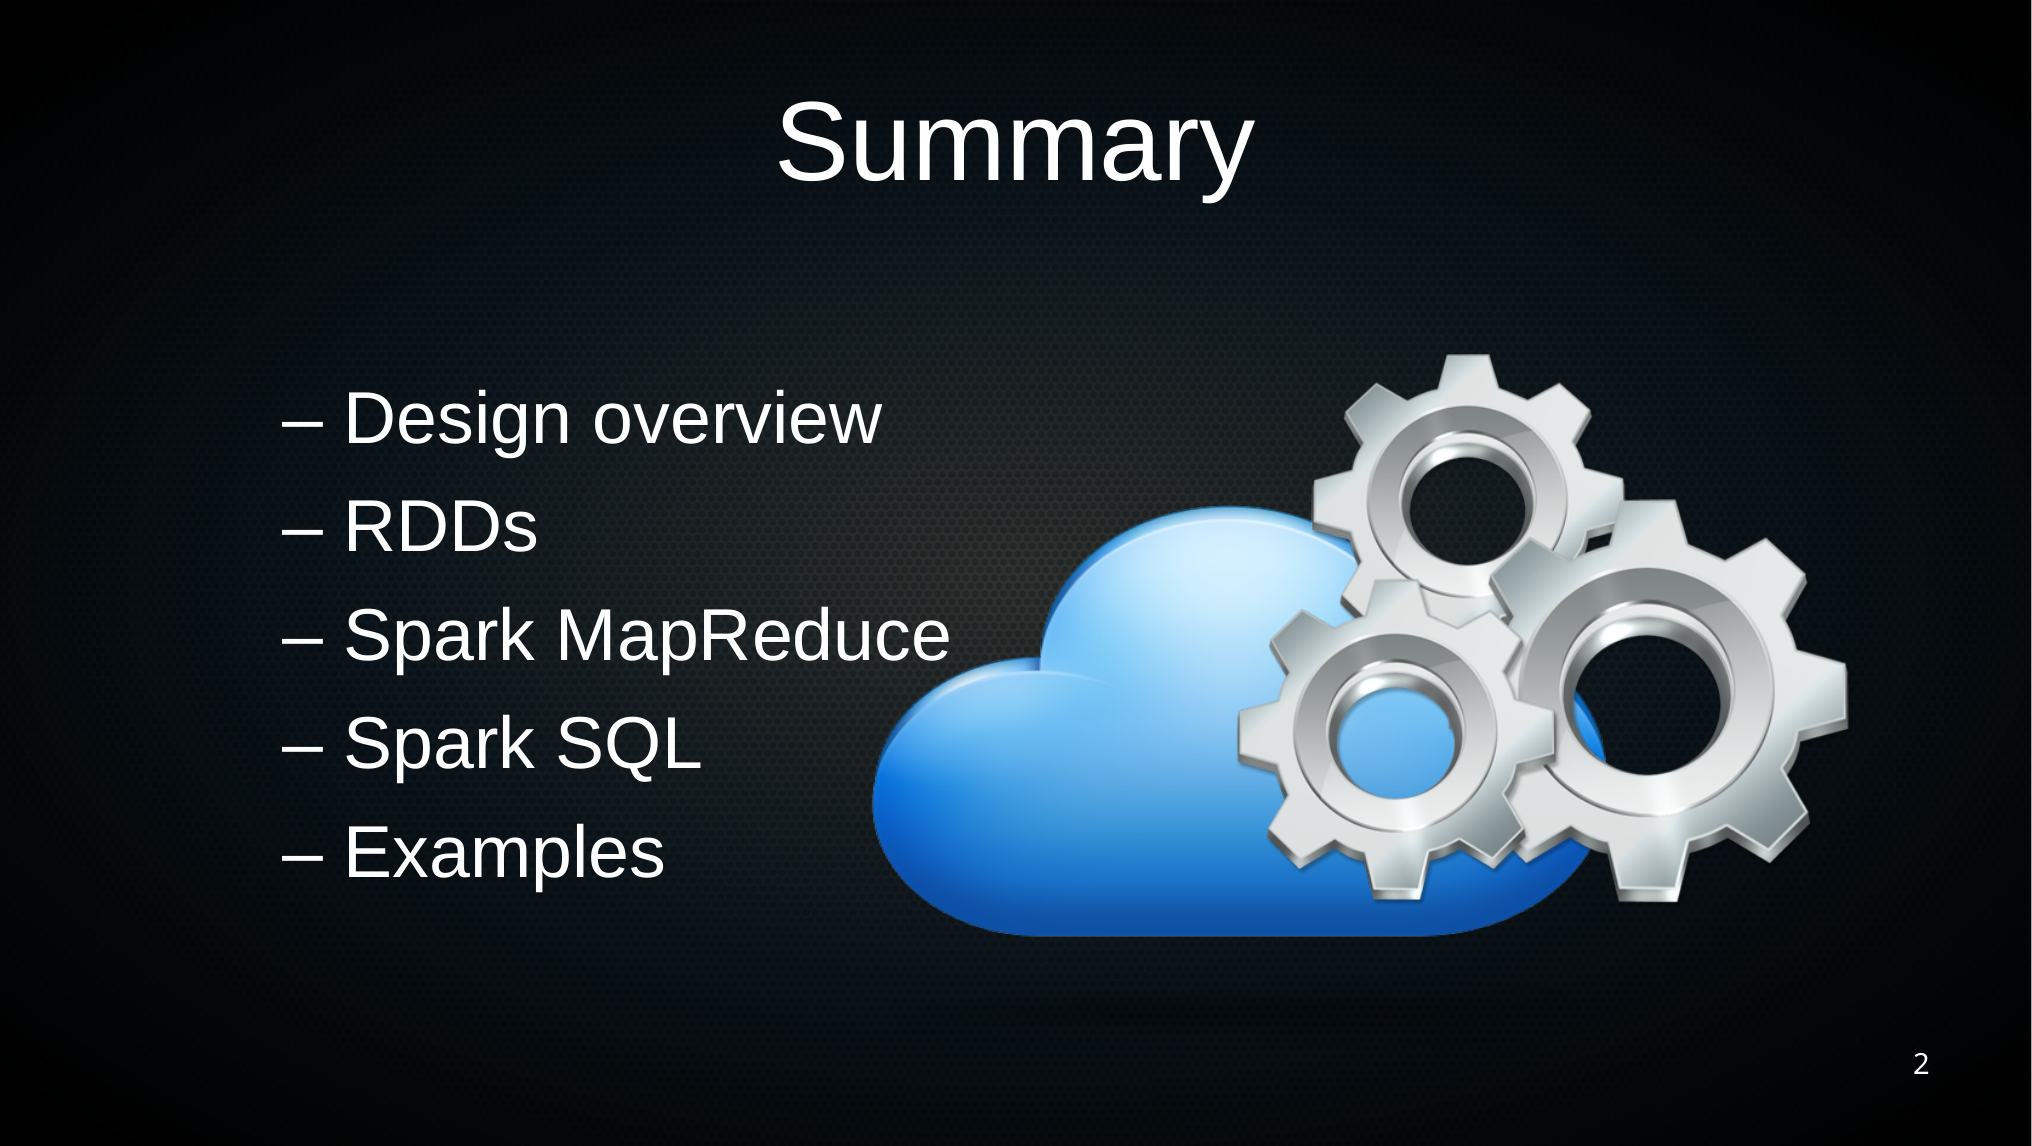

# Summary
– Design overview
– RDDs
– Spark MapReduce
– Spark SQL
– Examples
2